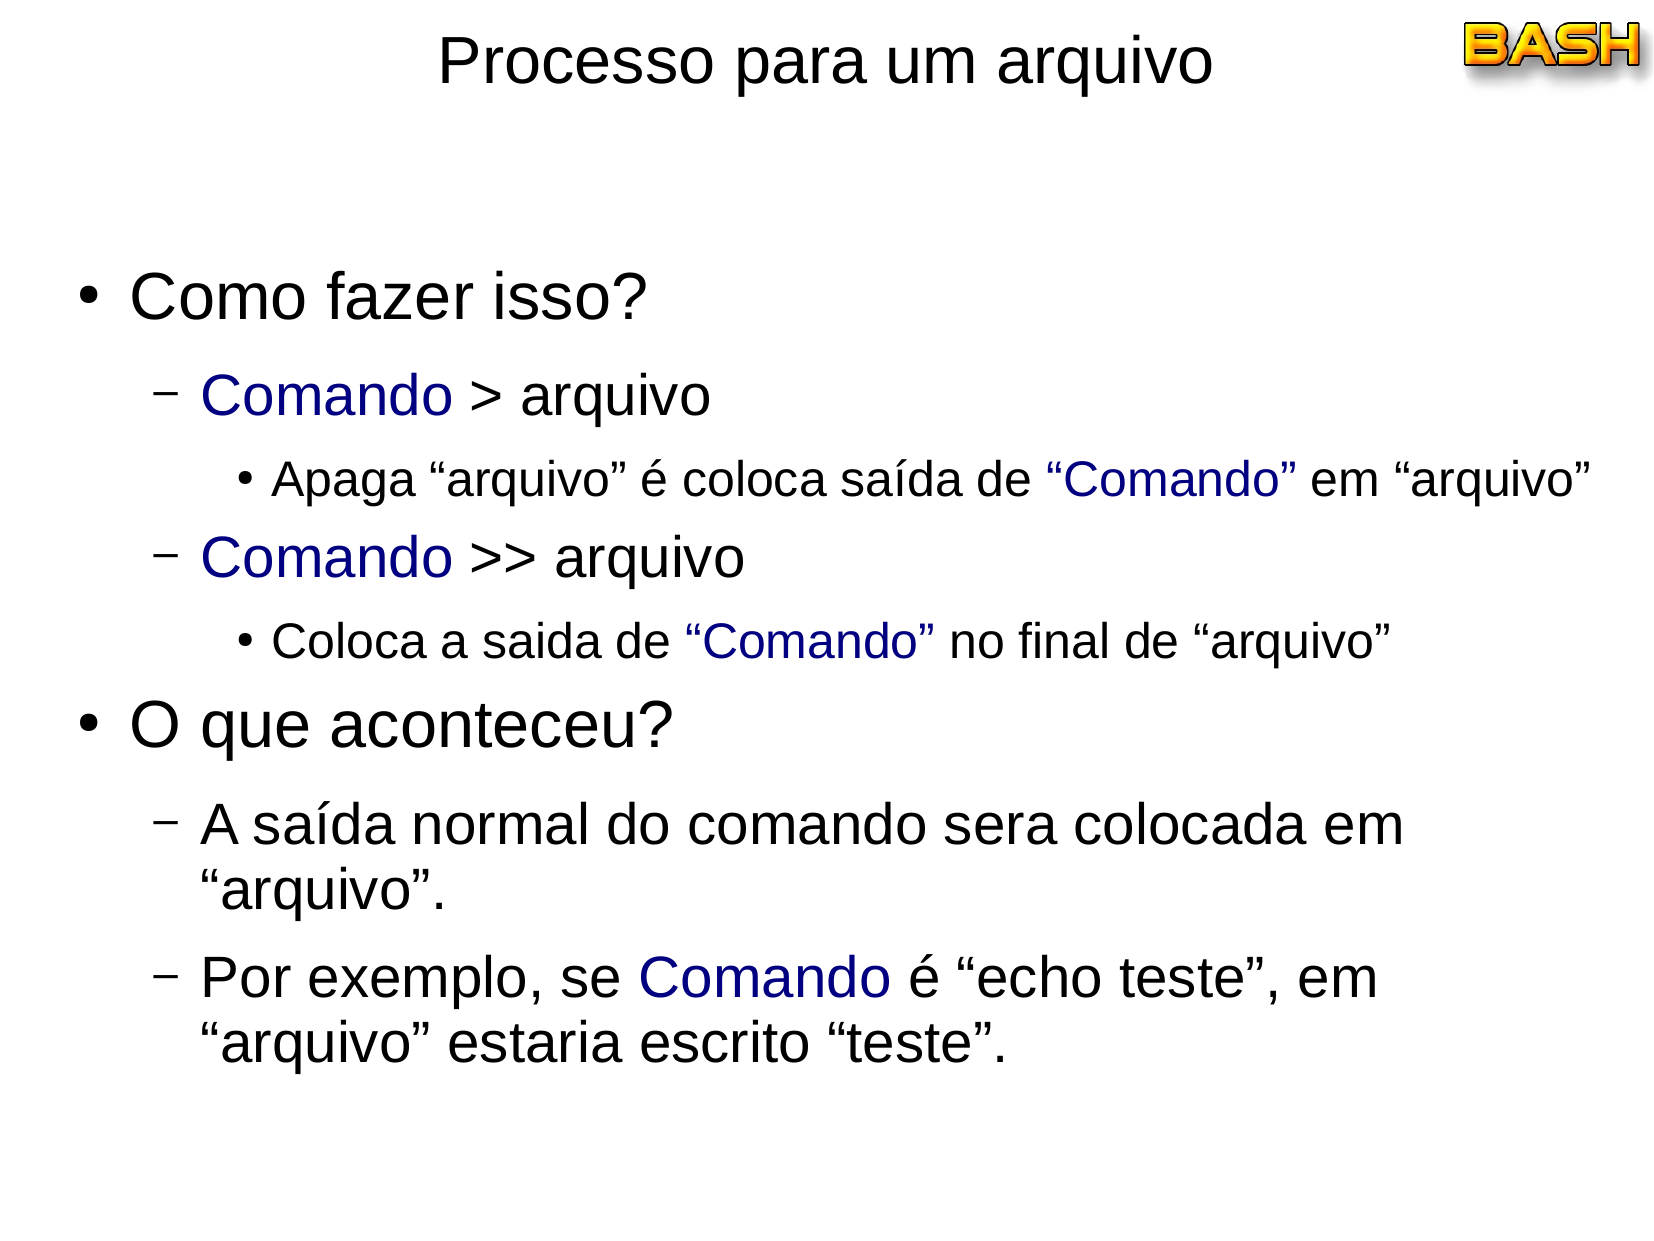

# Processo para um arquivo
Como fazer isso?
Comando > arquivo
Apaga “arquivo” é coloca saída de “Comando” em “arquivo”
Comando >> arquivo
Coloca a saida de “Comando” no final de “arquivo”
O que aconteceu?
A saída normal do comando sera colocada em “arquivo”.
Por exemplo, se Comando é “echo teste”, em “arquivo” estaria escrito “teste”.